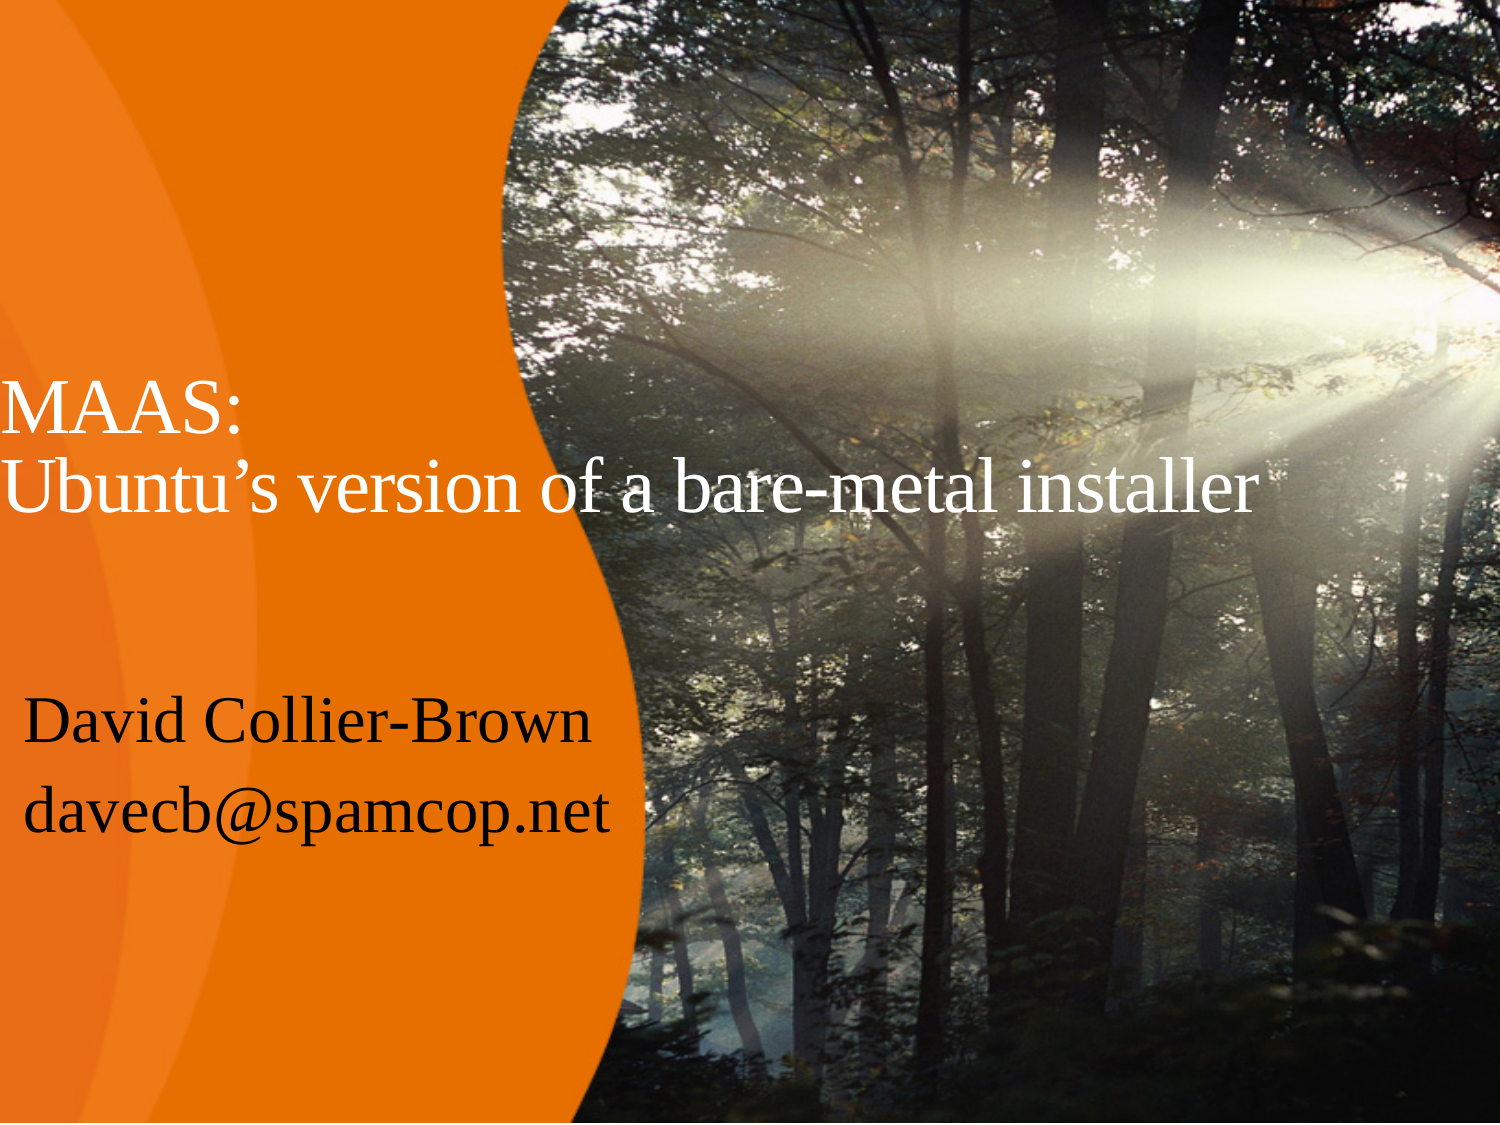

# MAAS: Ubuntu’s version of a bare-metal installer
David Collier-Brown
davecb@spamcop.net